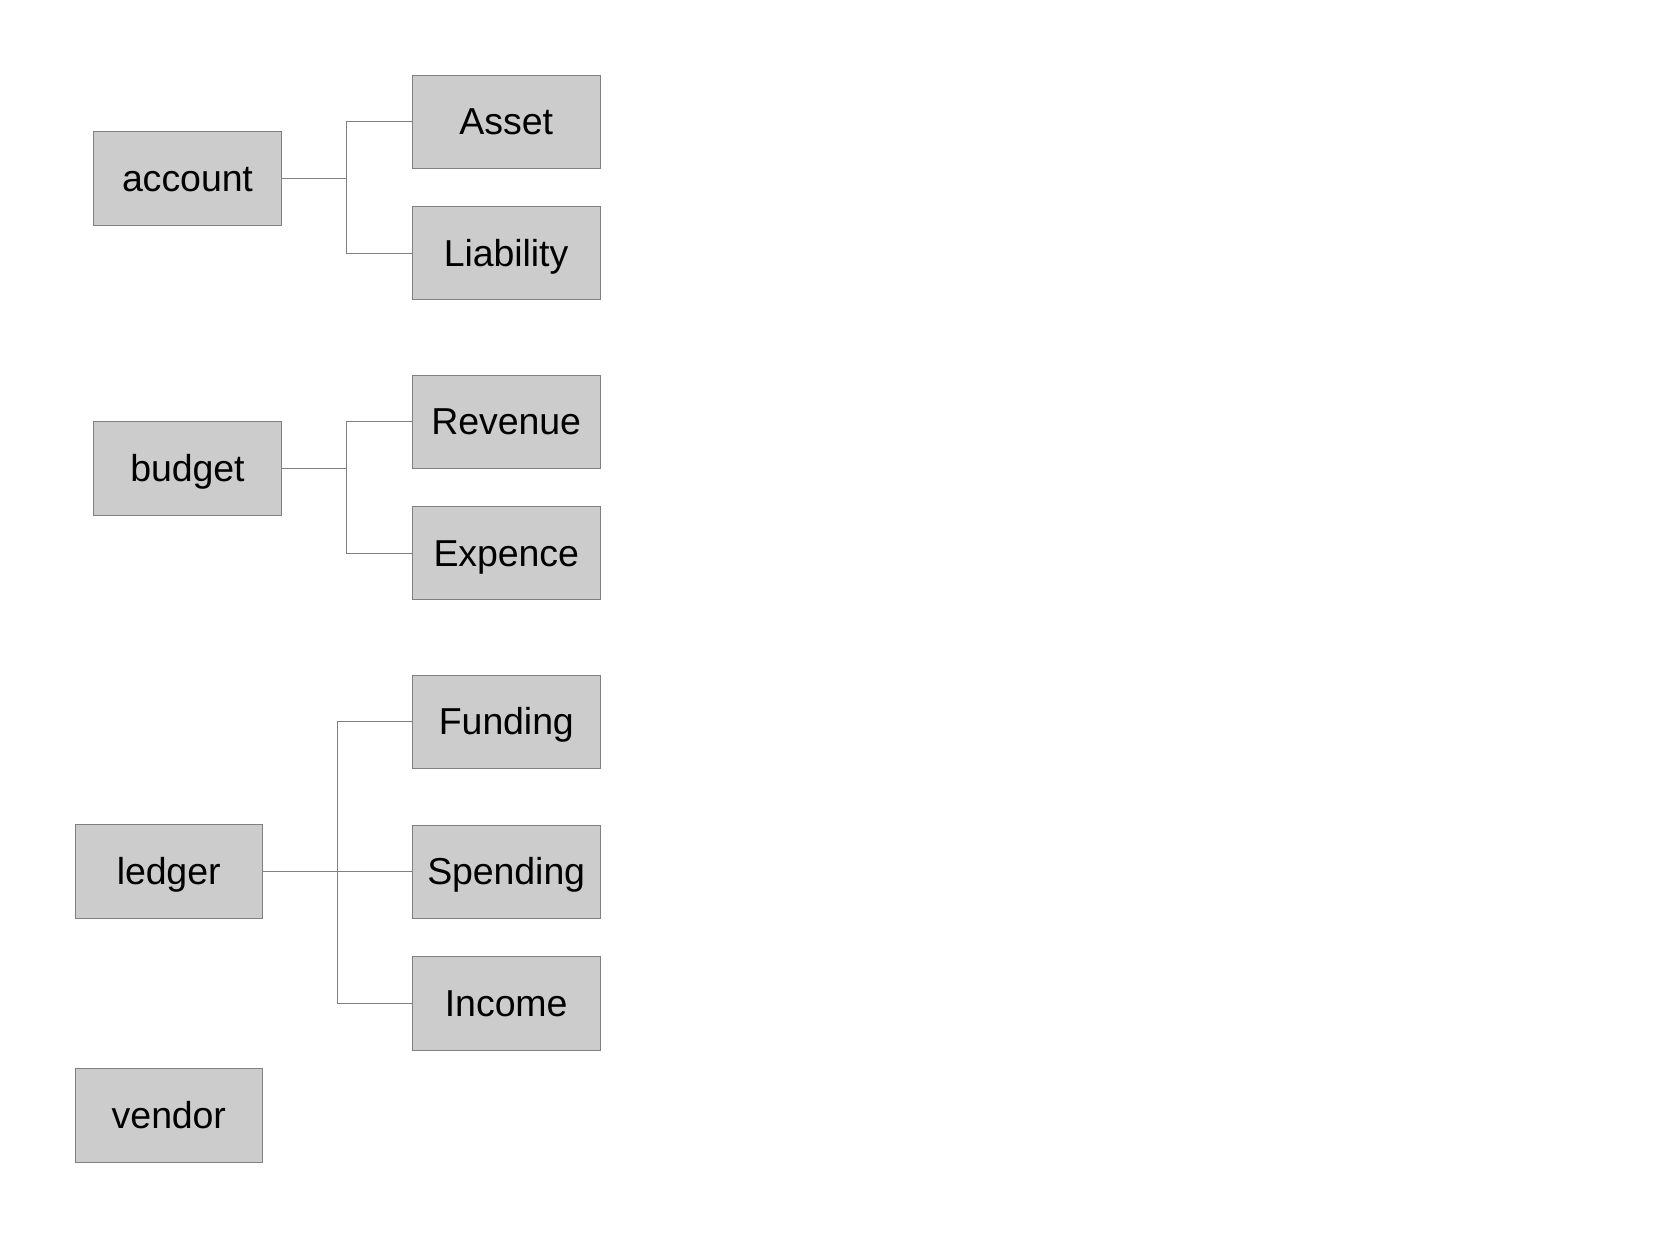

Asset
account
Liability
Revenue
budget
Expence
Funding
ledger
Spending
Income
vendor